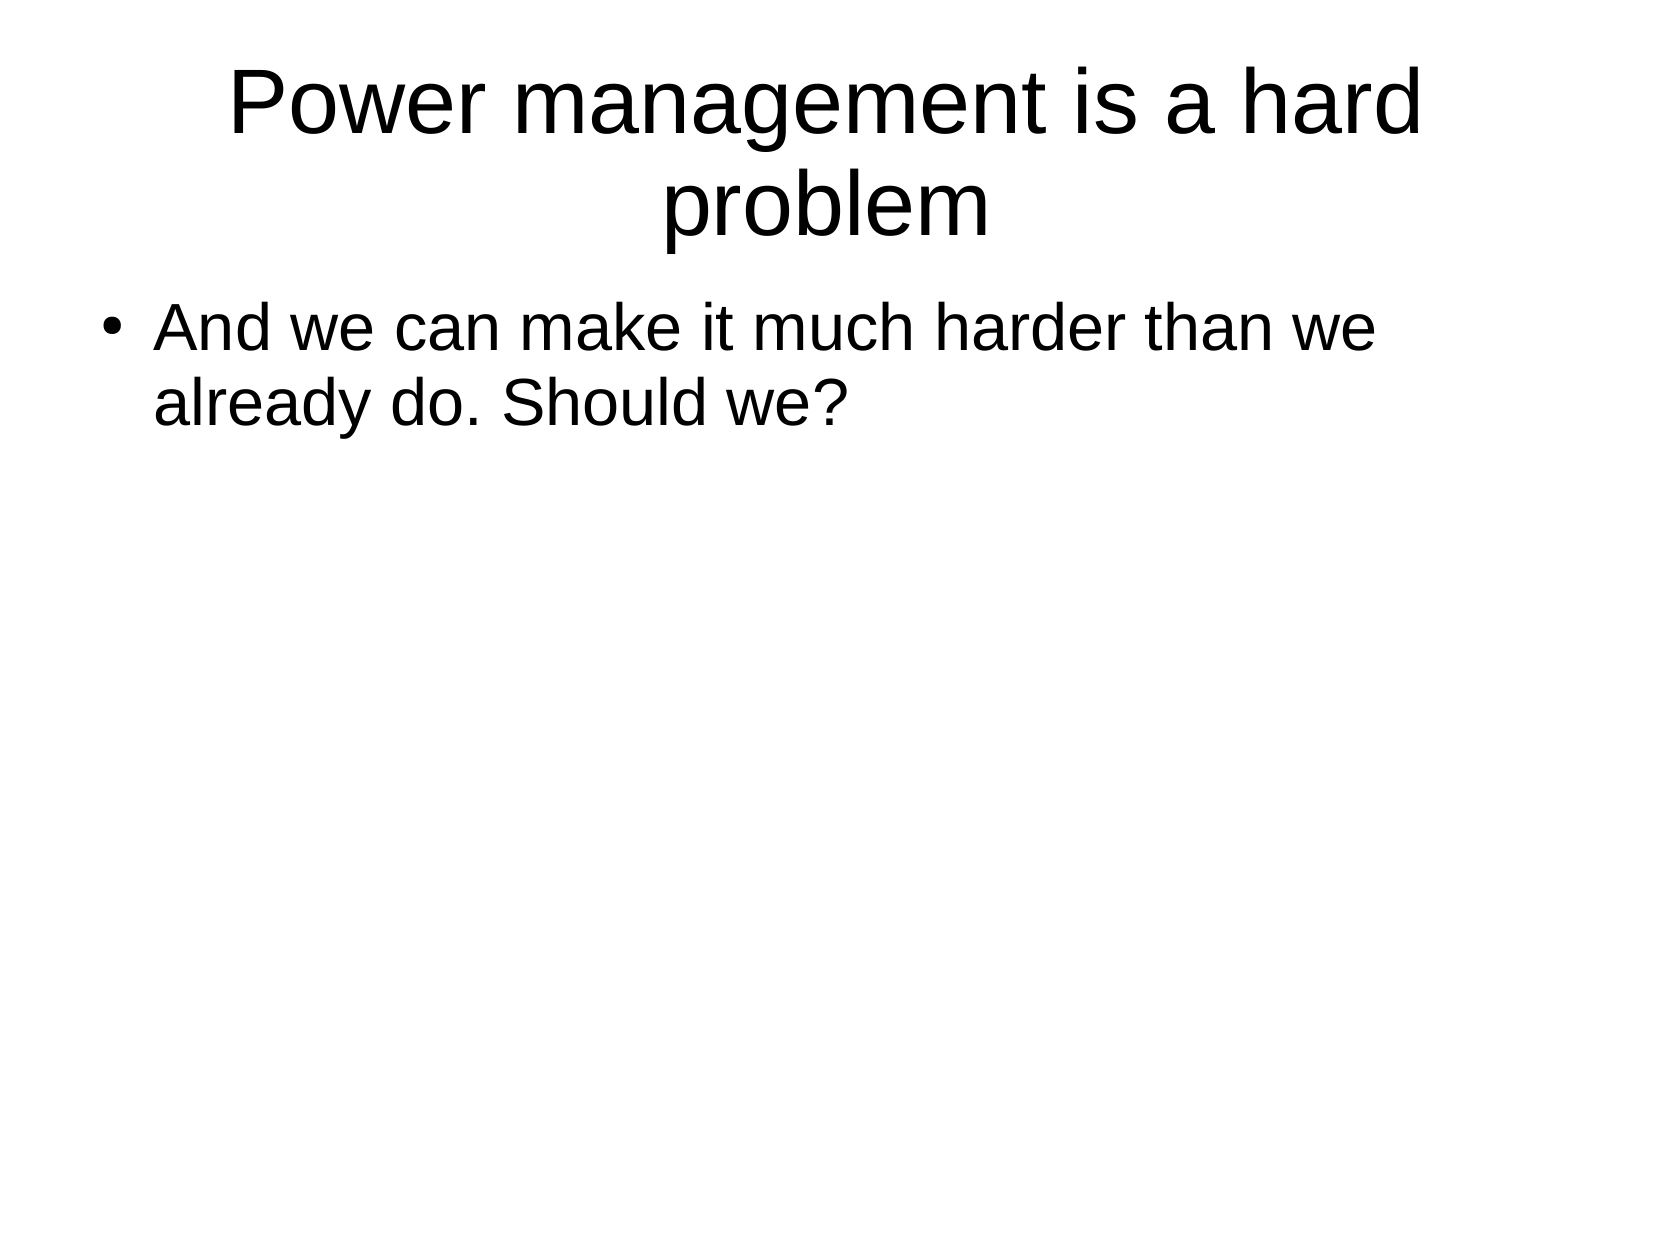

# Power management is a hard problem
And we can make it much harder than we already do. Should we?